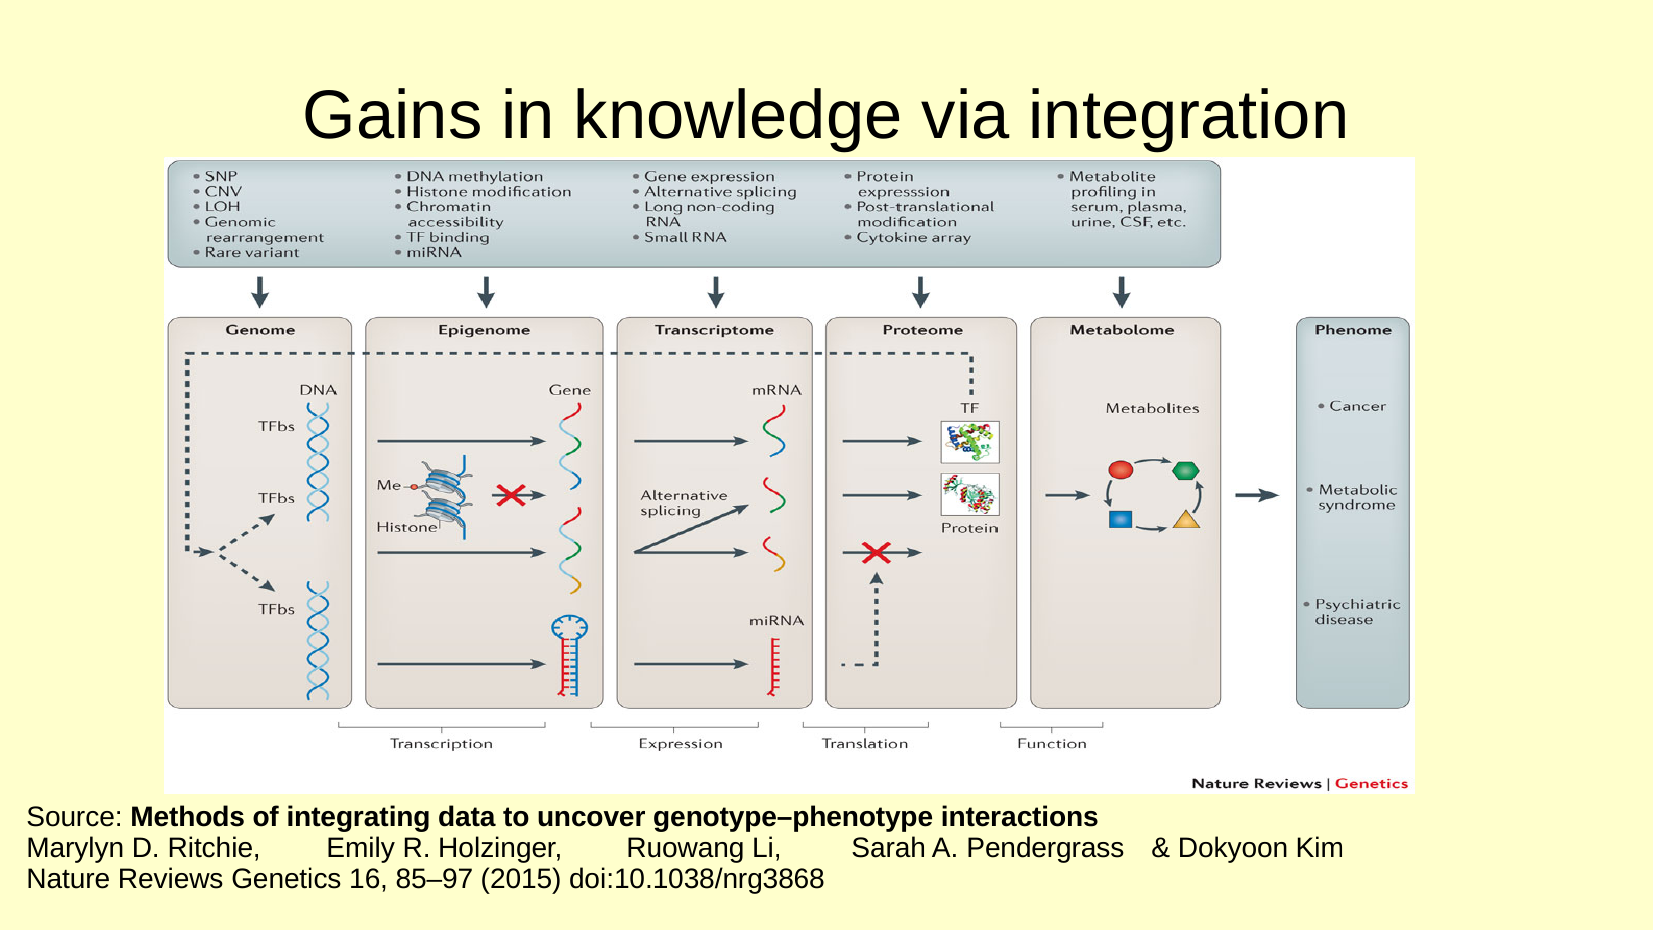

# Gains in knowledge via integration
Source: Methods of integrating data to uncover genotype–phenotype interactions
Marylyn D. Ritchie,	Emily R. Holzinger,	Ruowang Li,	Sarah A. Pendergrass	& Dokyoon Kim
Nature Reviews Genetics 16, 85–97 (2015) doi:10.1038/nrg3868